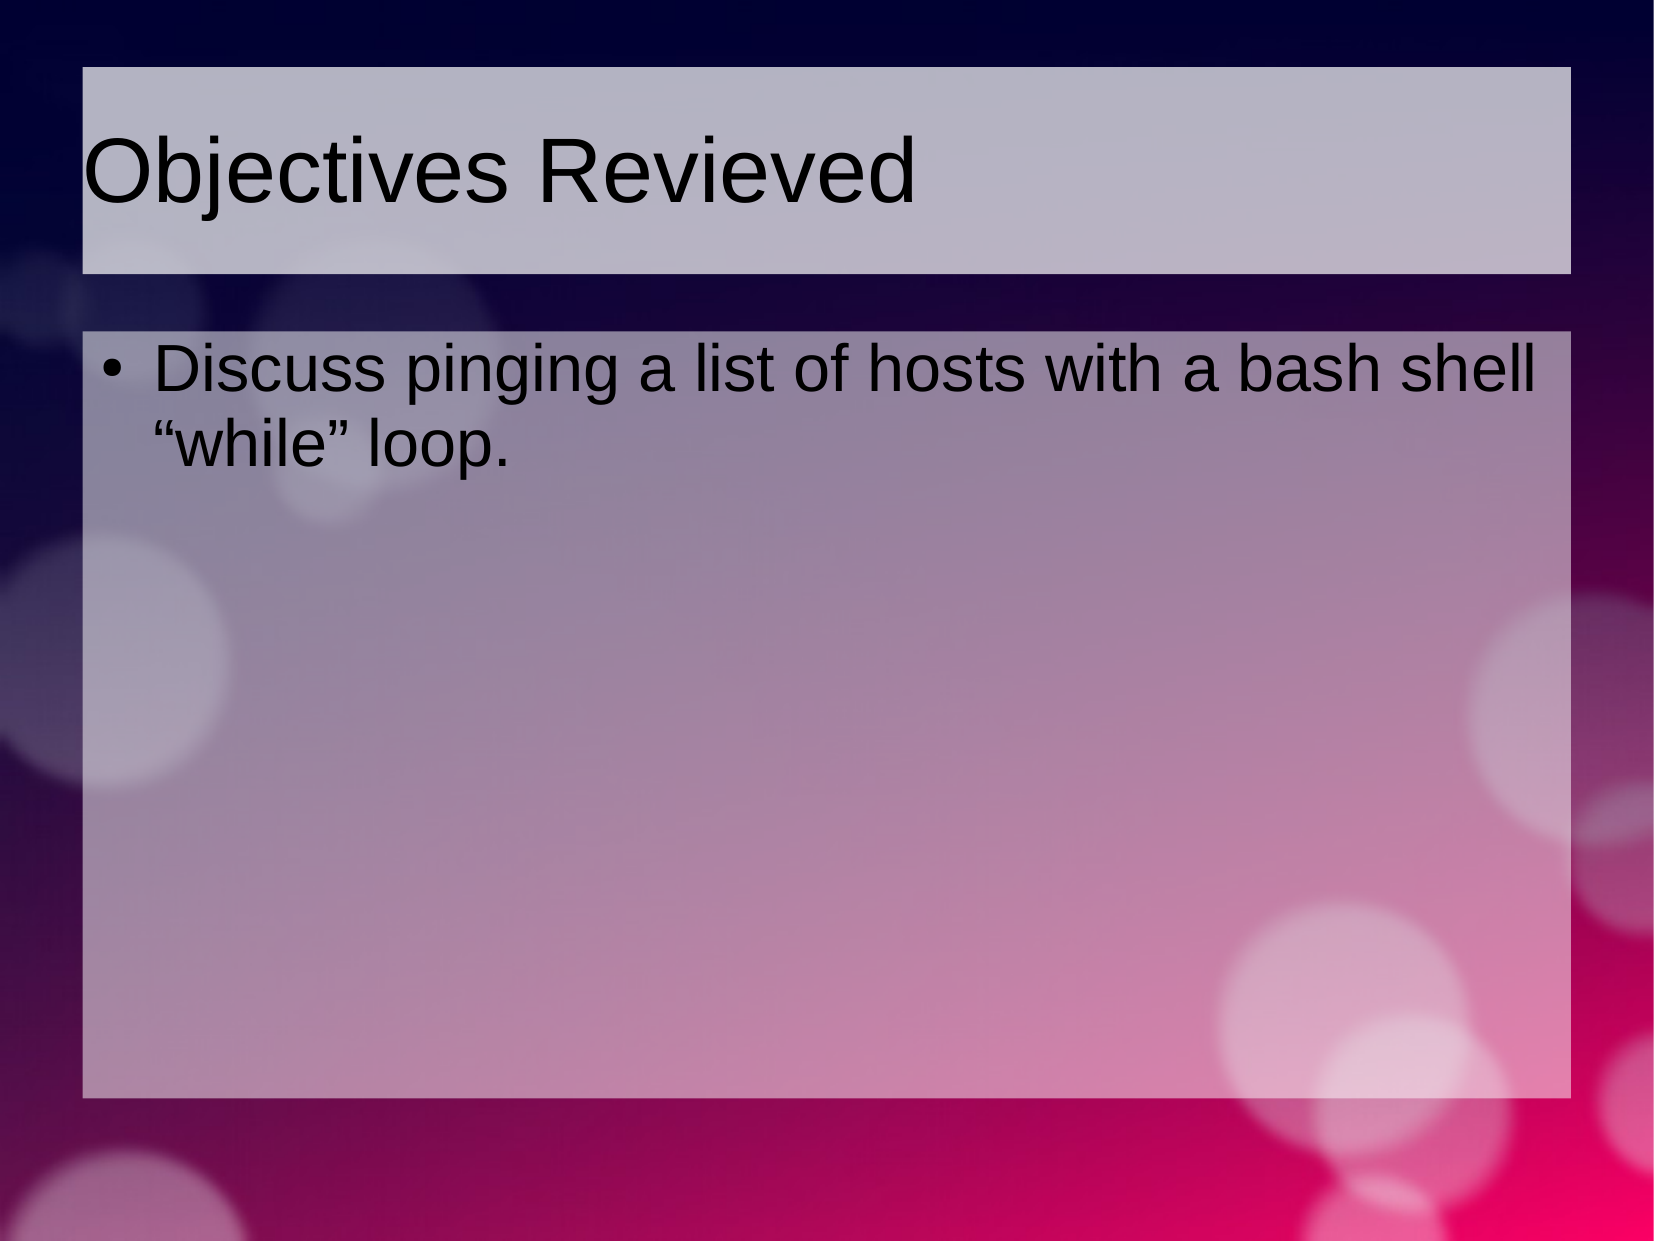

# Objectives Revieved
Discuss pinging a list of hosts with a bash shell “while” loop.